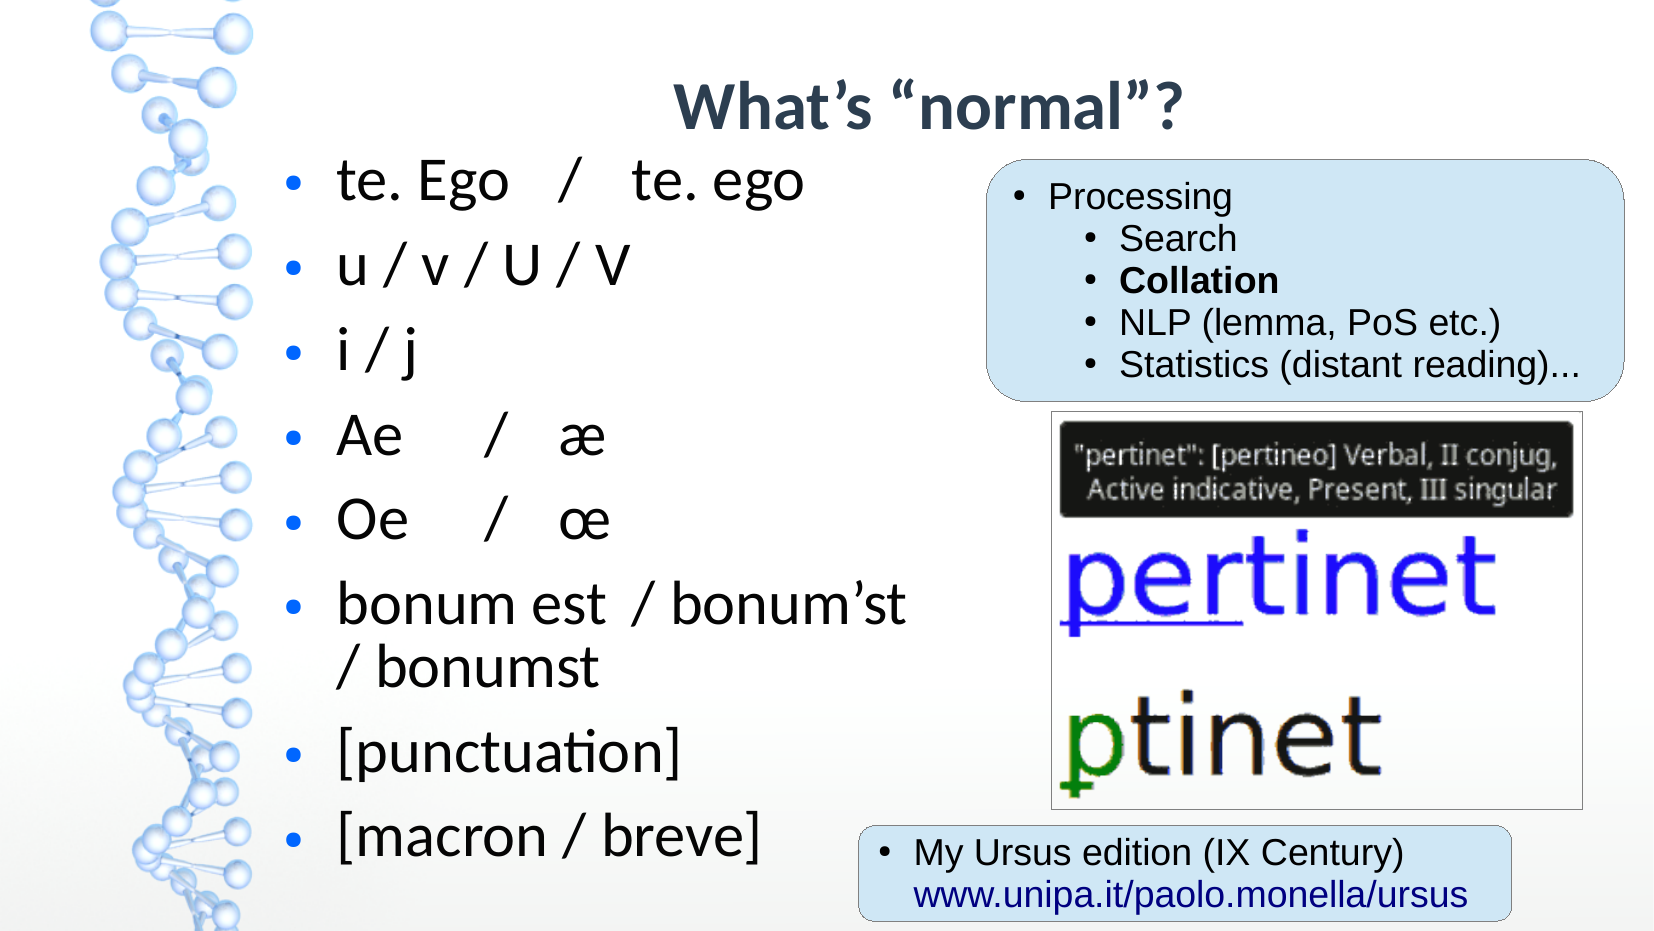

# What’s “normal”?
te. Ego	/	te. ego
u / v / U / V
i / j
Ae 	/	æ
Oe 	/	œ
bonum est	/ bonum’st
/ bonumst
[punctuation]
[macron / breve]
Processing
Search
Collation
NLP (lemma, PoS etc.)
Statistics (distant reading)...
My Ursus edition (IX Century)
www.unipa.it/paolo.monella/ursus